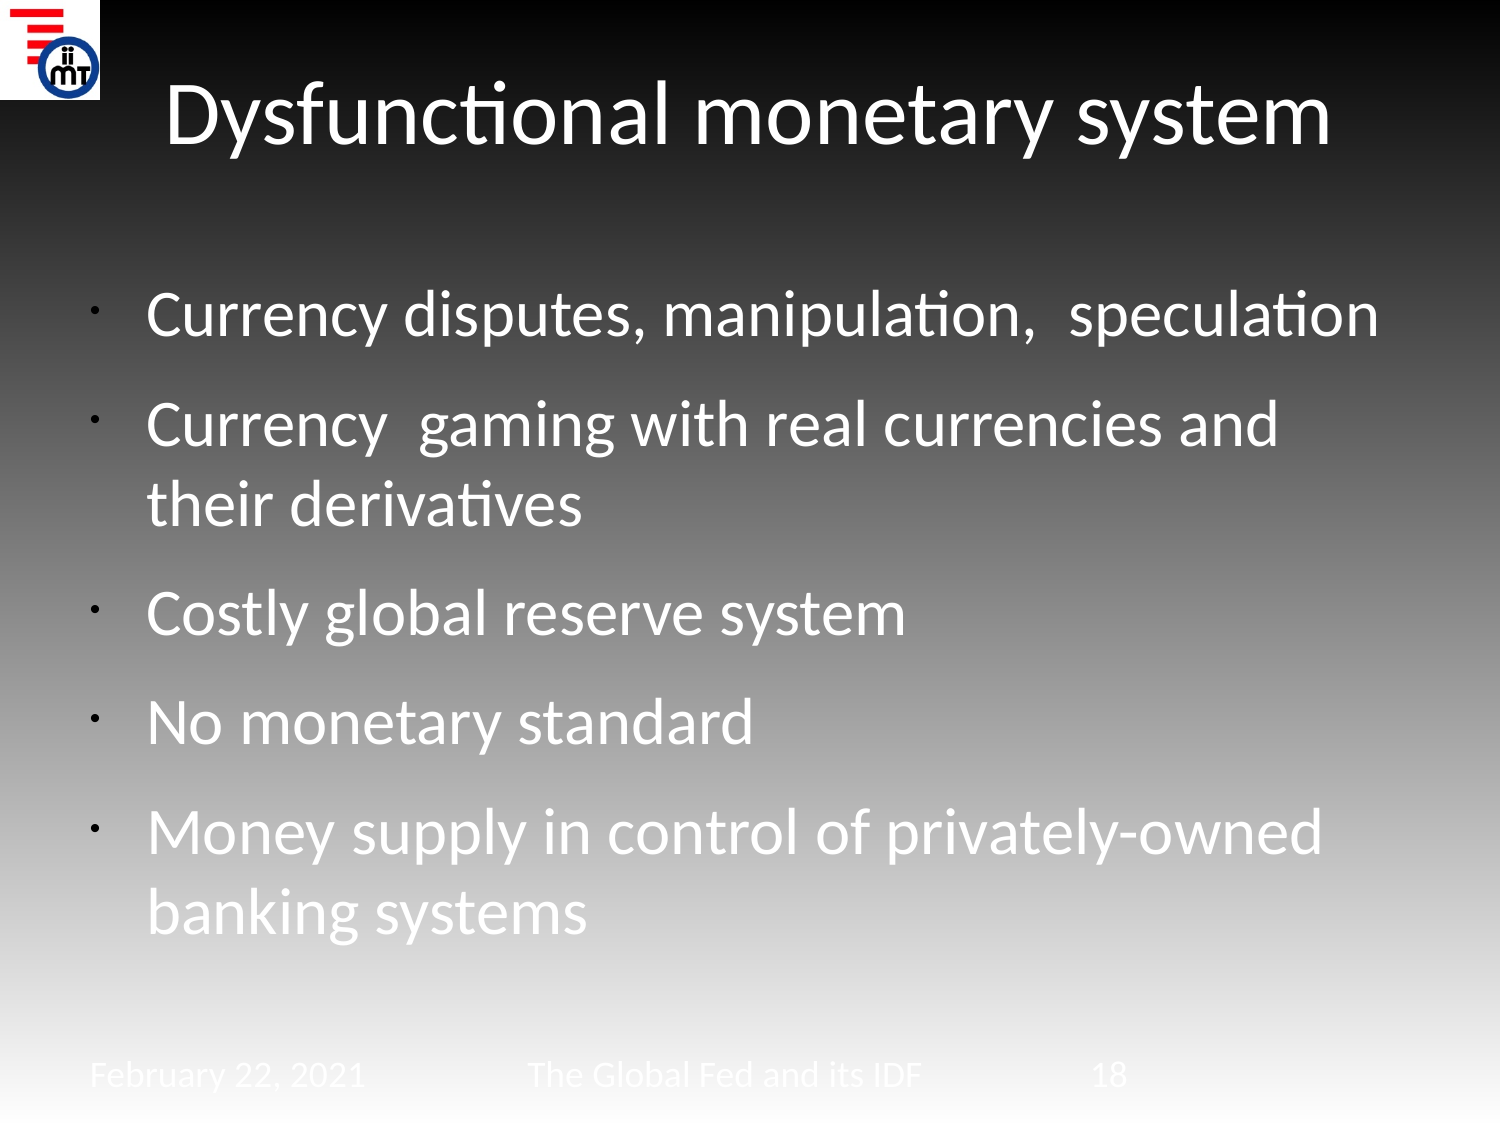

# Dysfunctional monetary system
Currency disputes, manipulation, speculation
Currency gaming with real currencies and their derivatives
Costly global reserve system
No monetary standard
Money supply in control of privately-owned banking systems
February 22, 2021
The Global Fed and its IDF